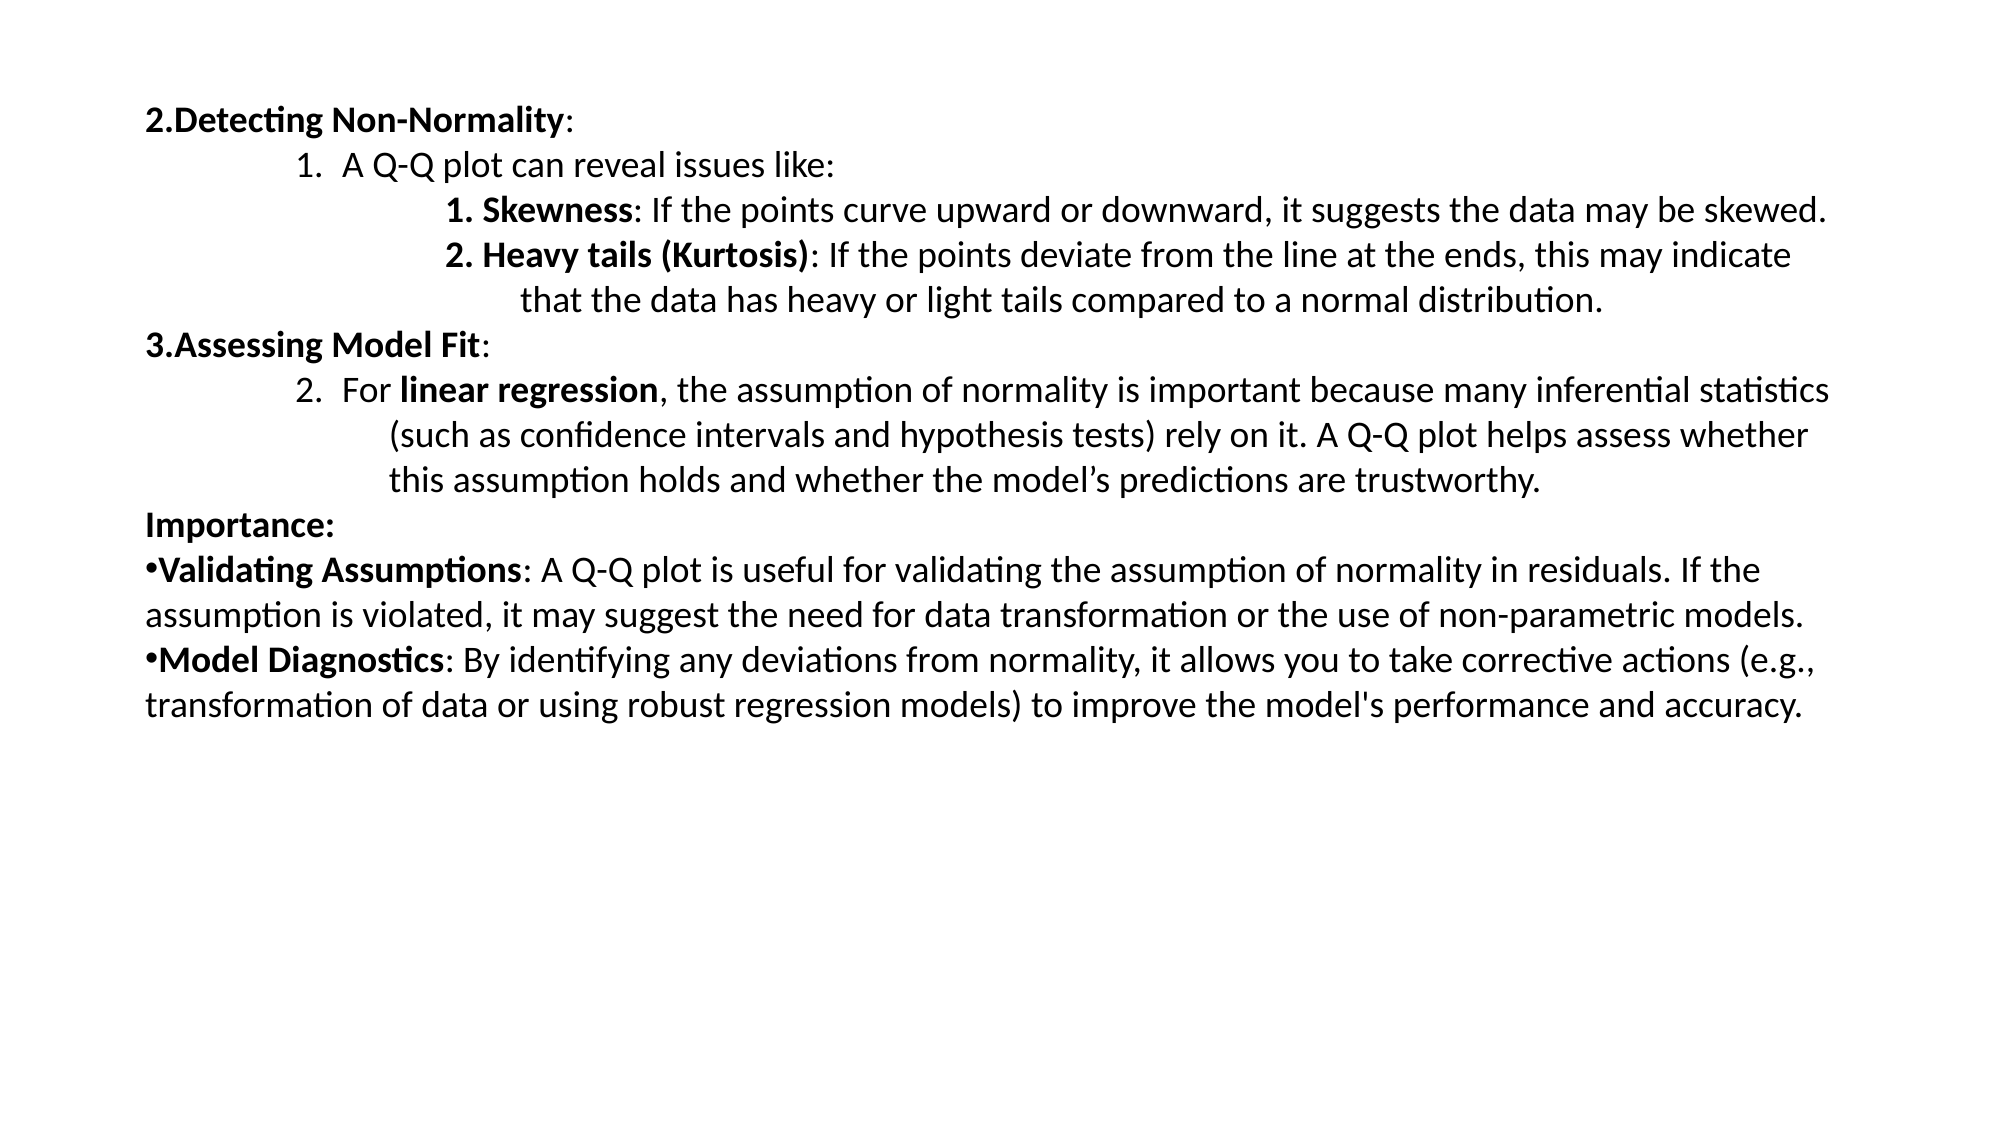

2.Detecting Non-Normality:
A Q-Q plot can reveal issues like:
Skewness: If the points curve upward or downward, it suggests the data may be skewed.
Heavy tails (Kurtosis): If the points deviate from the line at the ends, this may indicate that the data has heavy or light tails compared to a normal distribution.
3.Assessing Model Fit:
For linear regression, the assumption of normality is important because many inferential statistics (such as confidence intervals and hypothesis tests) rely on it. A Q-Q plot helps assess whether this assumption holds and whether the model’s predictions are trustworthy.
Importance:
Validating Assumptions: A Q-Q plot is useful for validating the assumption of normality in residuals. If the assumption is violated, it may suggest the need for data transformation or the use of non-parametric models.
Model Diagnostics: By identifying any deviations from normality, it allows you to take corrective actions (e.g., transformation of data or using robust regression models) to improve the model's performance and accuracy.